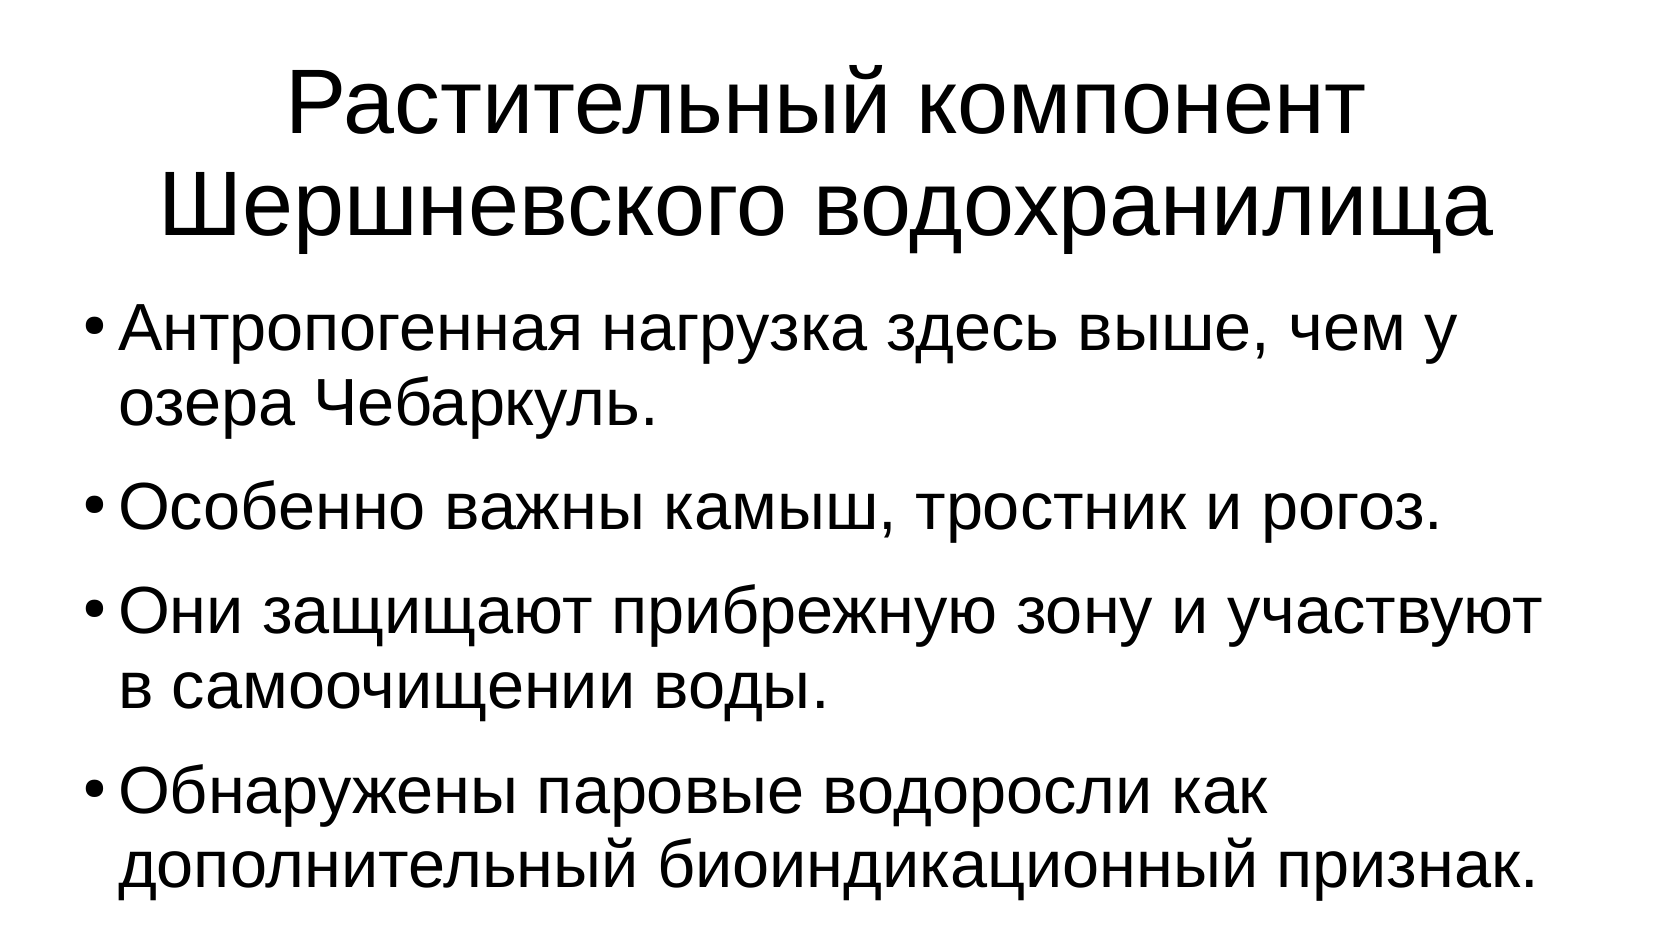

# Растительный компонент Шершневского водохранилища
Антропогенная нагрузка здесь выше, чем у озера Чебаркуль.
Особенно важны камыш, тростник и рогоз.
Они защищают прибрежную зону и участвуют в самоочищении воды.
Обнаружены паровые водоросли как дополнительный биоиндикационный признак.